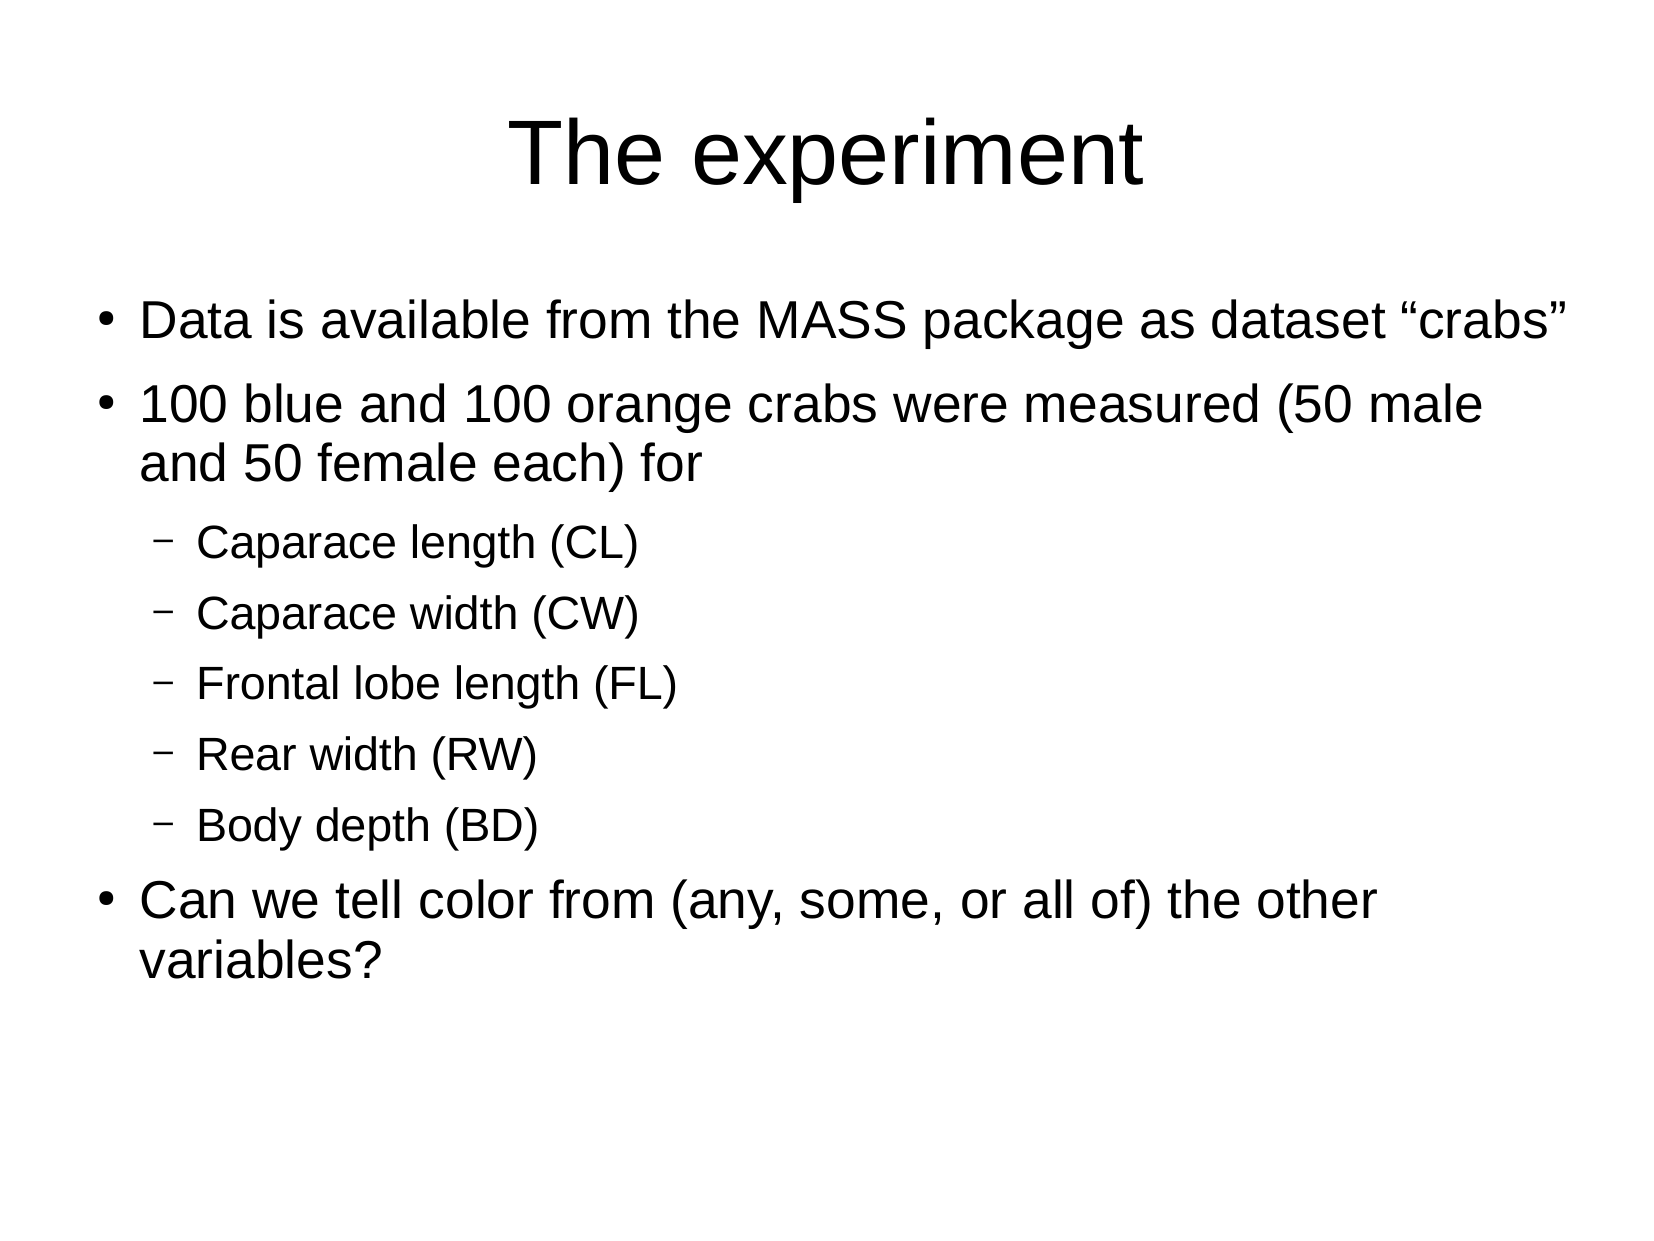

# The experiment
Data is available from the MASS package as dataset “crabs”
100 blue and 100 orange crabs were measured (50 male and 50 female each) for
Caparace length (CL)
Caparace width (CW)
Frontal lobe length (FL)
Rear width (RW)
Body depth (BD)
Can we tell color from (any, some, or all of) the other variables?